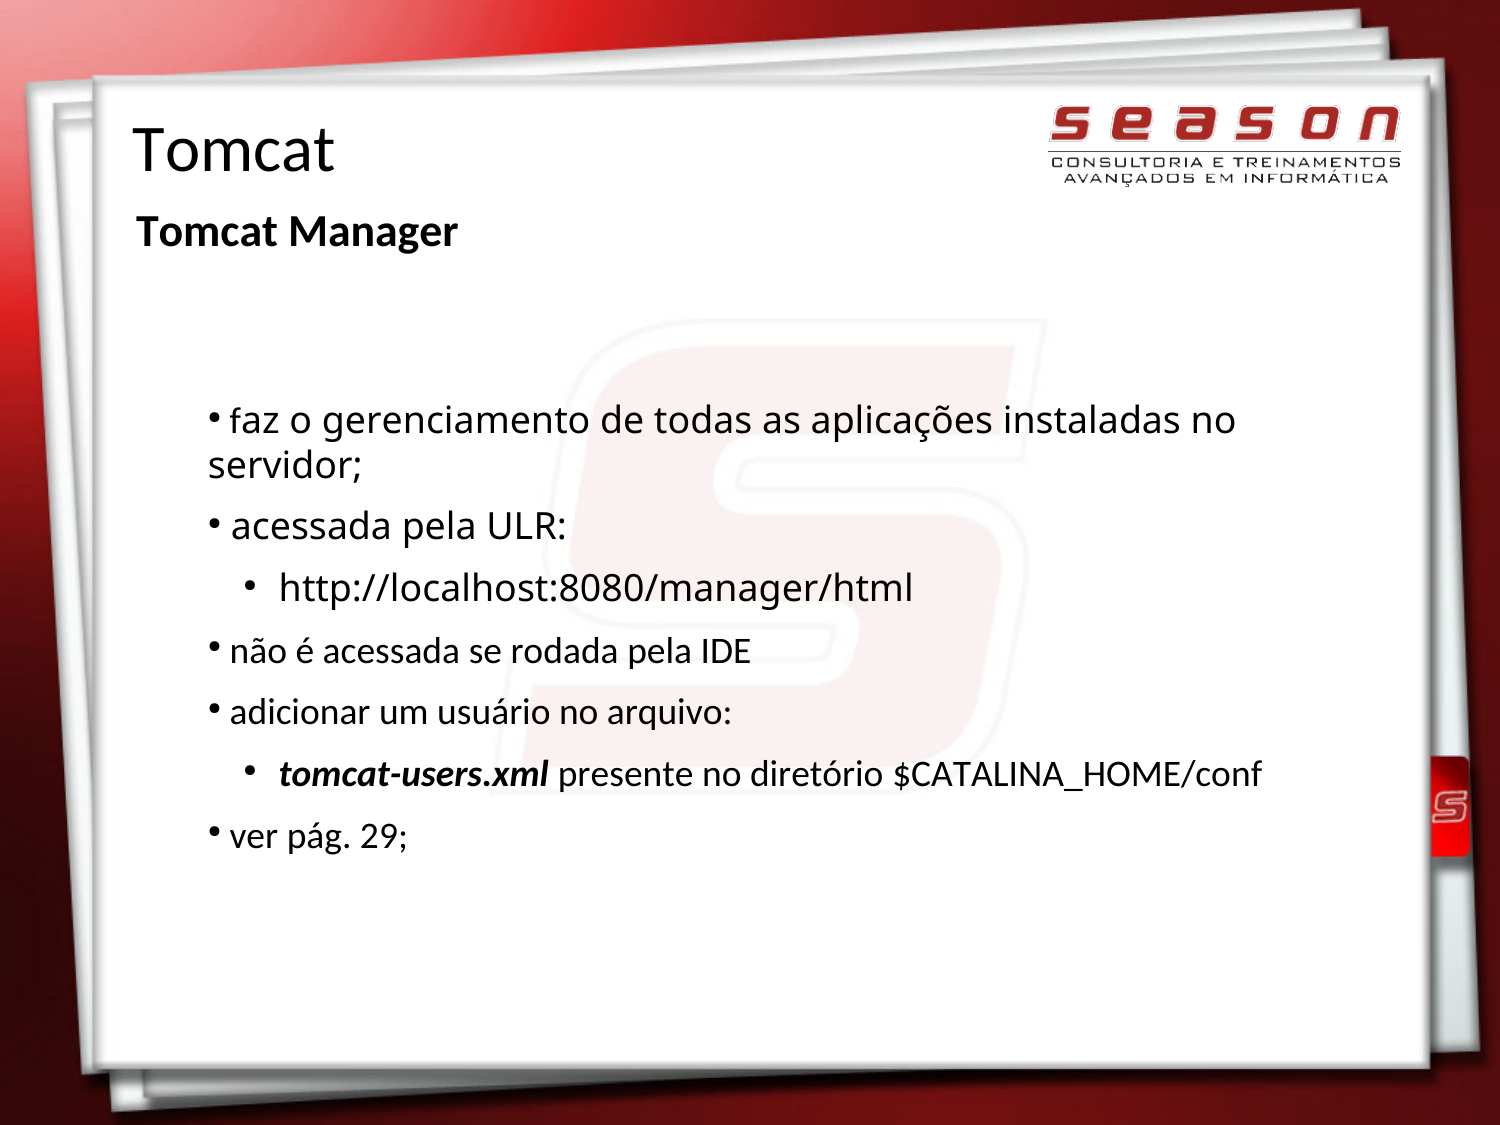

# Tomcat
Tomcat Manager
 faz o gerenciamento de todas as aplicações instaladas no servidor;
 acessada pela ULR:
http://localhost:8080/manager/html
 não é acessada se rodada pela IDE
 adicionar um usuário no arquivo:
tomcat-users.xml presente no diretório $CATALINA_HOME/conf
 ver pág. 29;